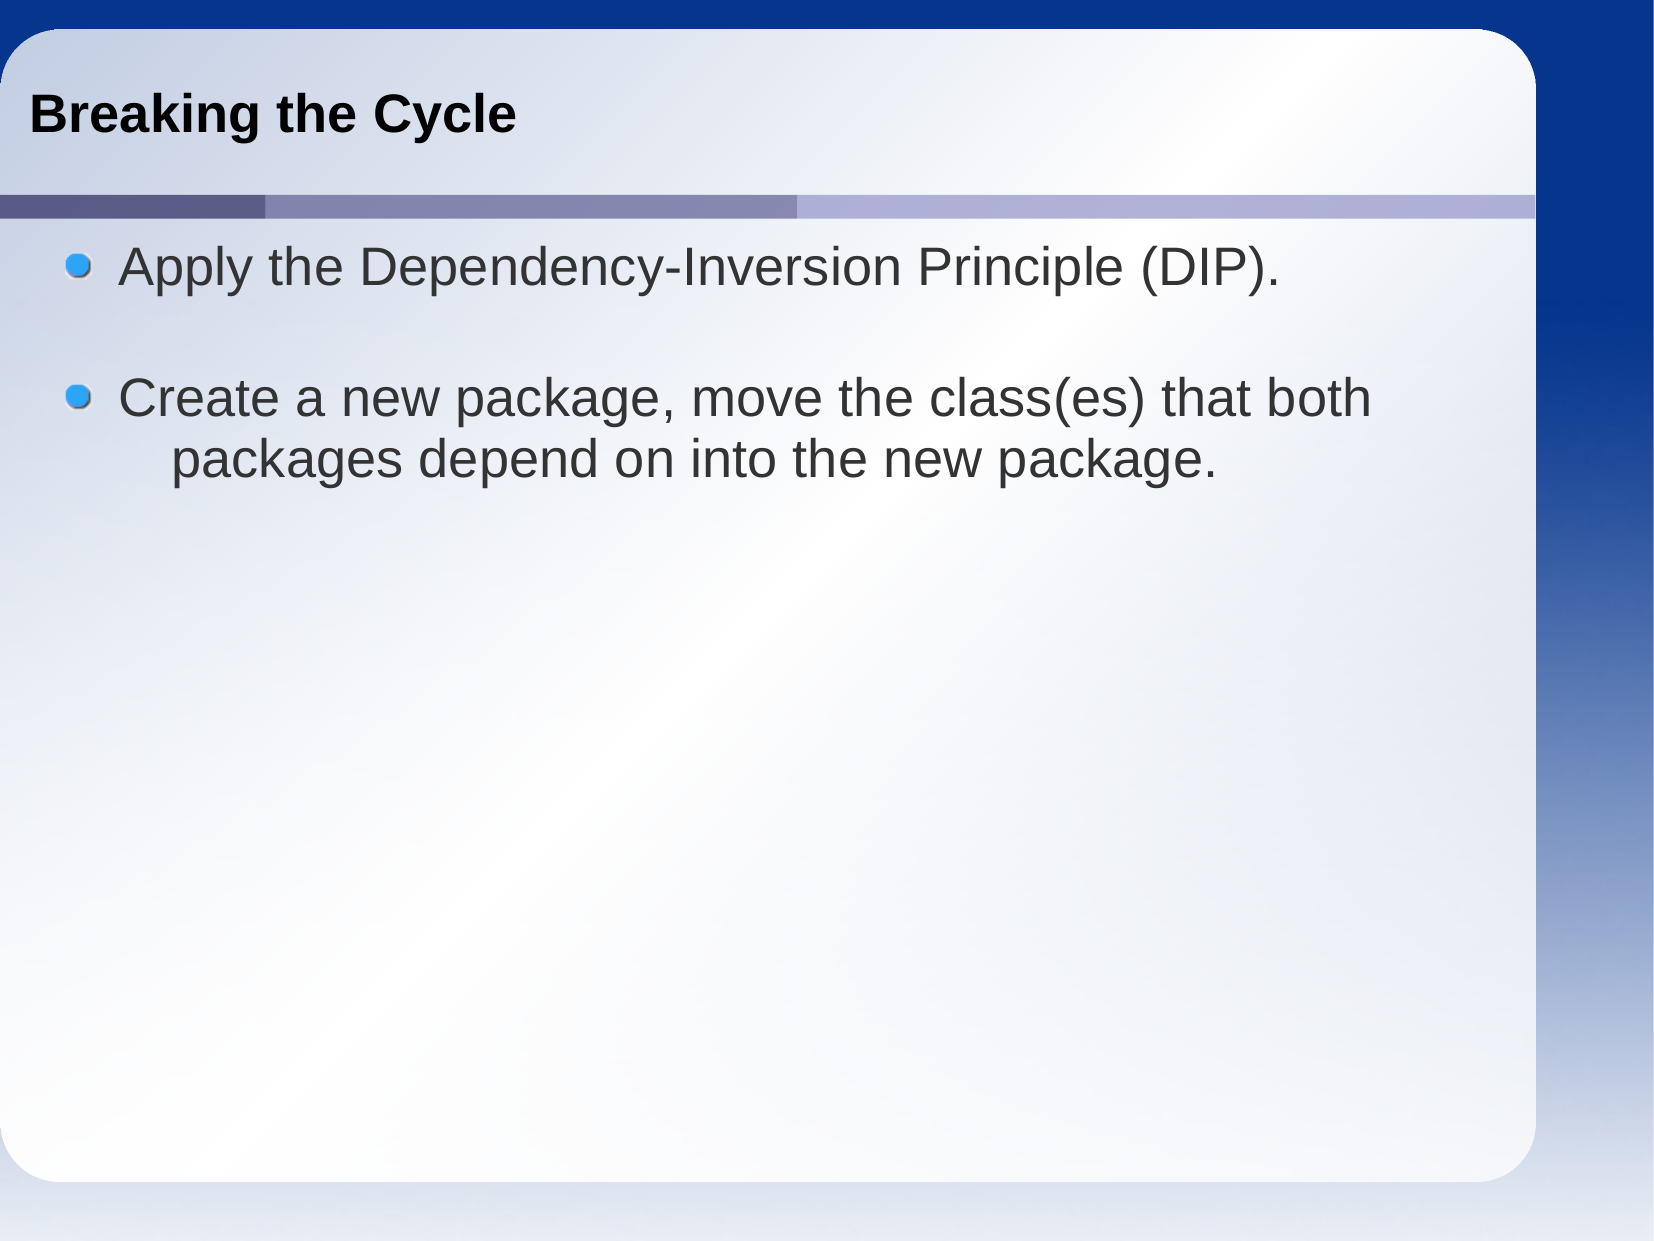

# Breaking the Cycle
Apply the Dependency-Inversion Principle (DIP).
Create a new package, move the class(es) that both packages depend on into the new package.